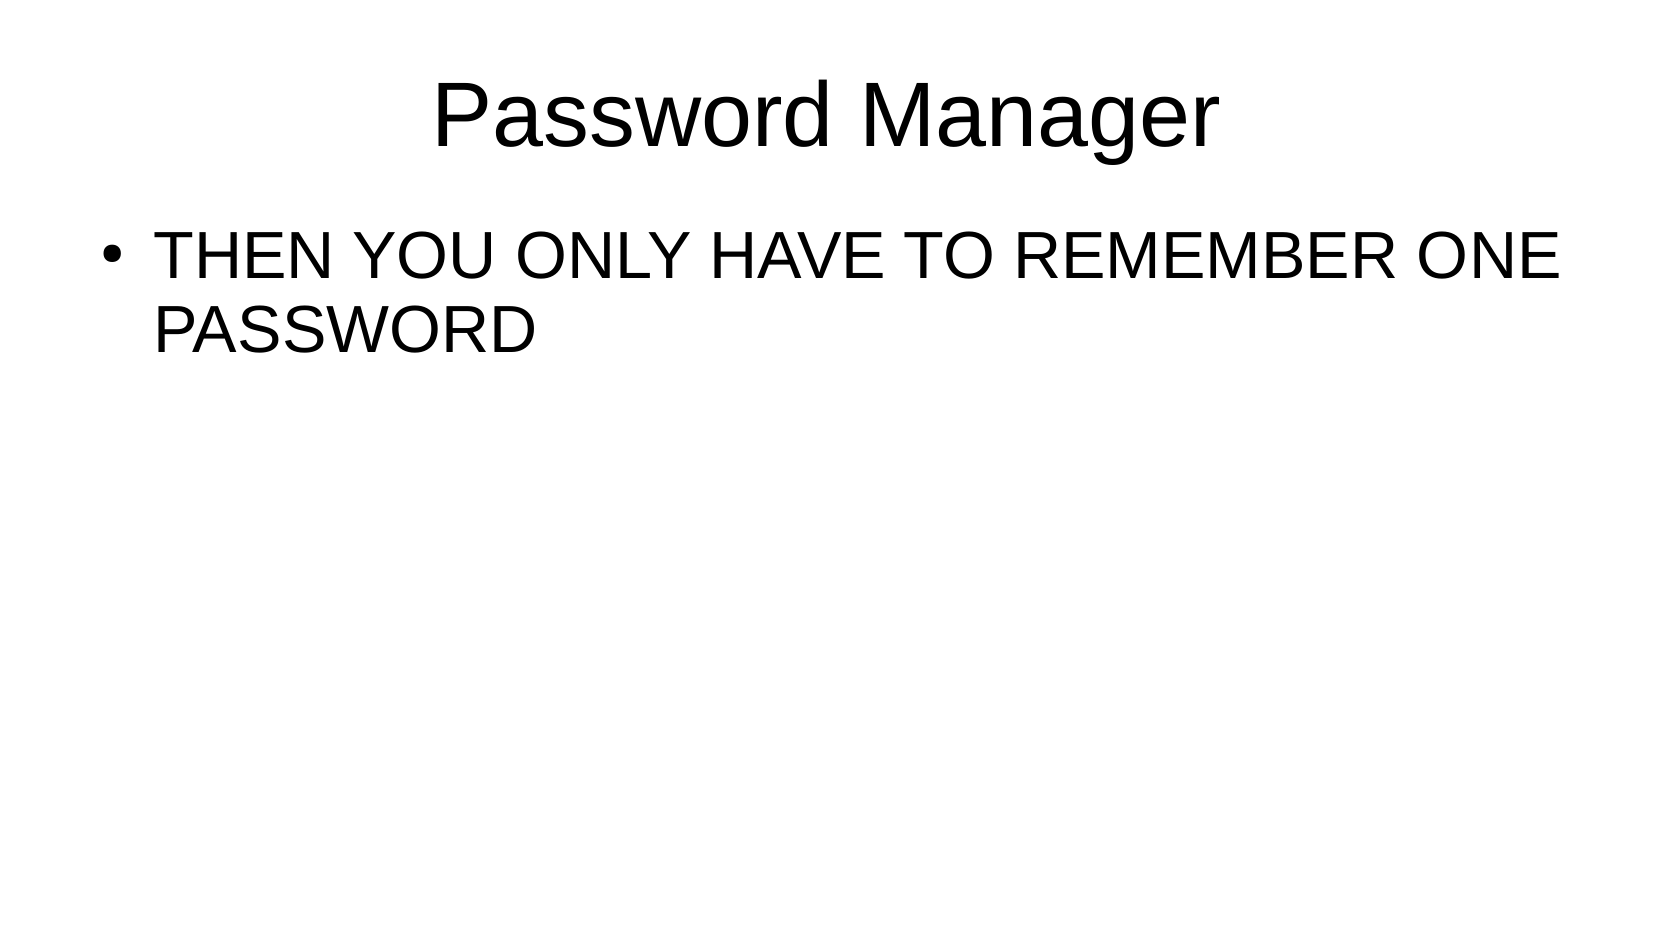

# Password Manager
THEN YOU ONLY HAVE TO REMEMBER ONE PASSWORD